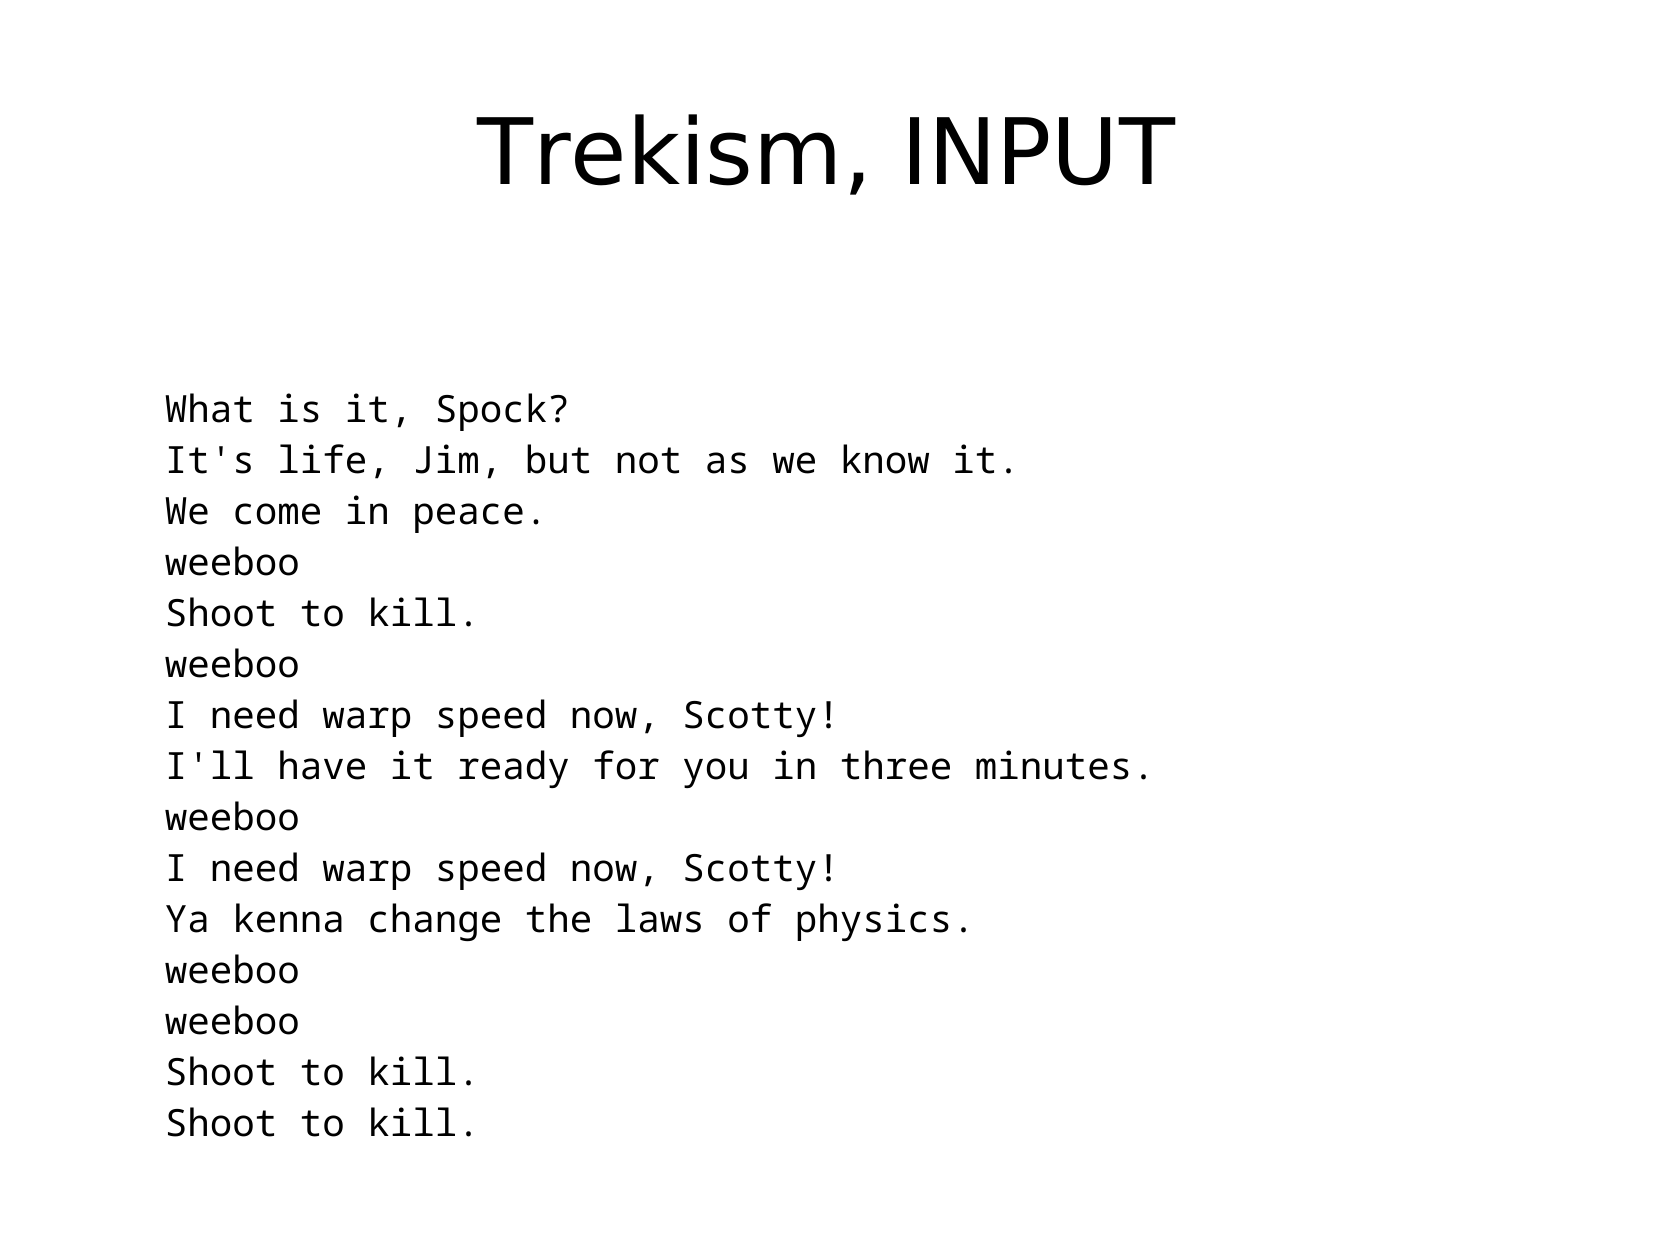

# Trekism, INPUT
What is it, Spock?
It's life, Jim, but not as we know it.
We come in peace.
weeboo
Shoot to kill.
weeboo
I need warp speed now, Scotty!
I'll have it ready for you in three minutes.
weeboo
I need warp speed now, Scotty!
Ya kenna change the laws of physics.
weeboo
weeboo
Shoot to kill.
Shoot to kill.